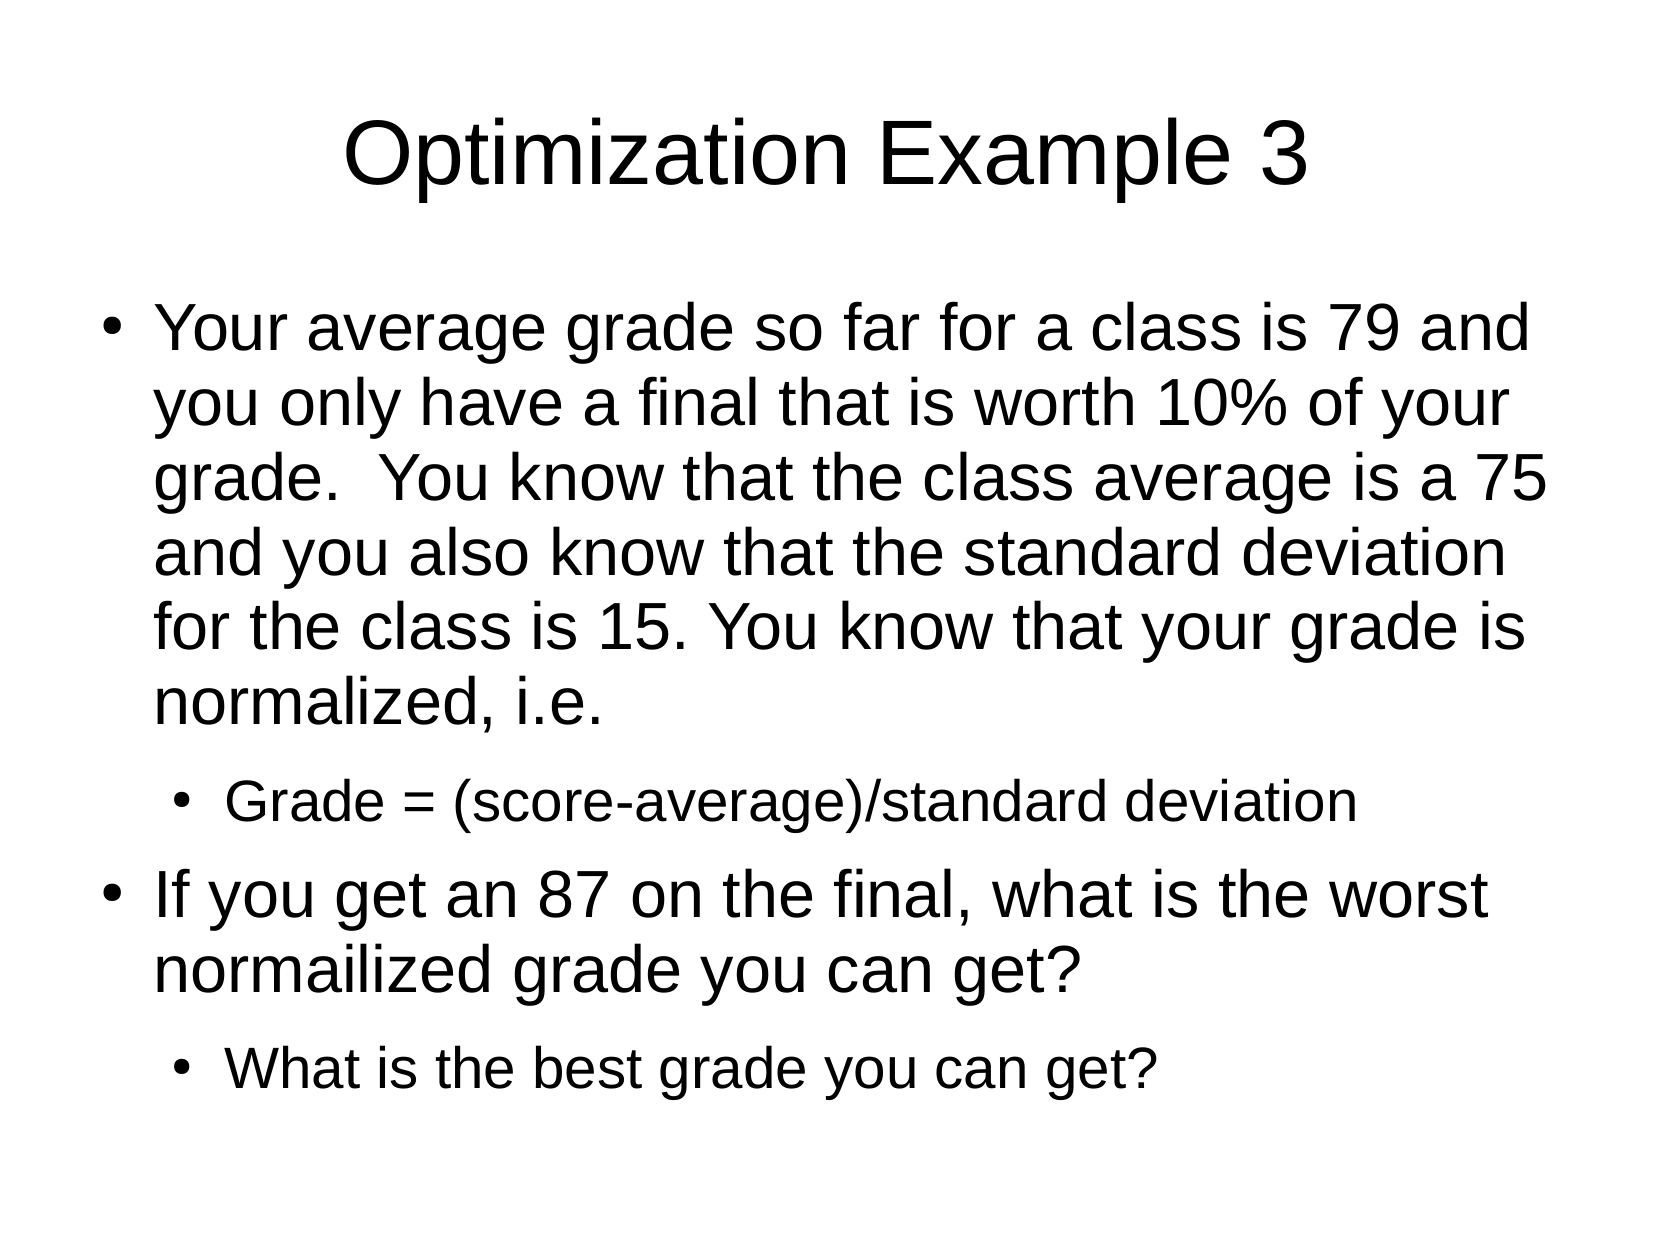

# Optimization Example 3
Your average grade so far for a class is 79 and you only have a final that is worth 10% of your grade. You know that the class average is a 75 and you also know that the standard deviation for the class is 15. You know that your grade is normalized, i.e.
Grade = (score-average)/standard deviation
If you get an 87 on the final, what is the worst normailized grade you can get?
What is the best grade you can get?